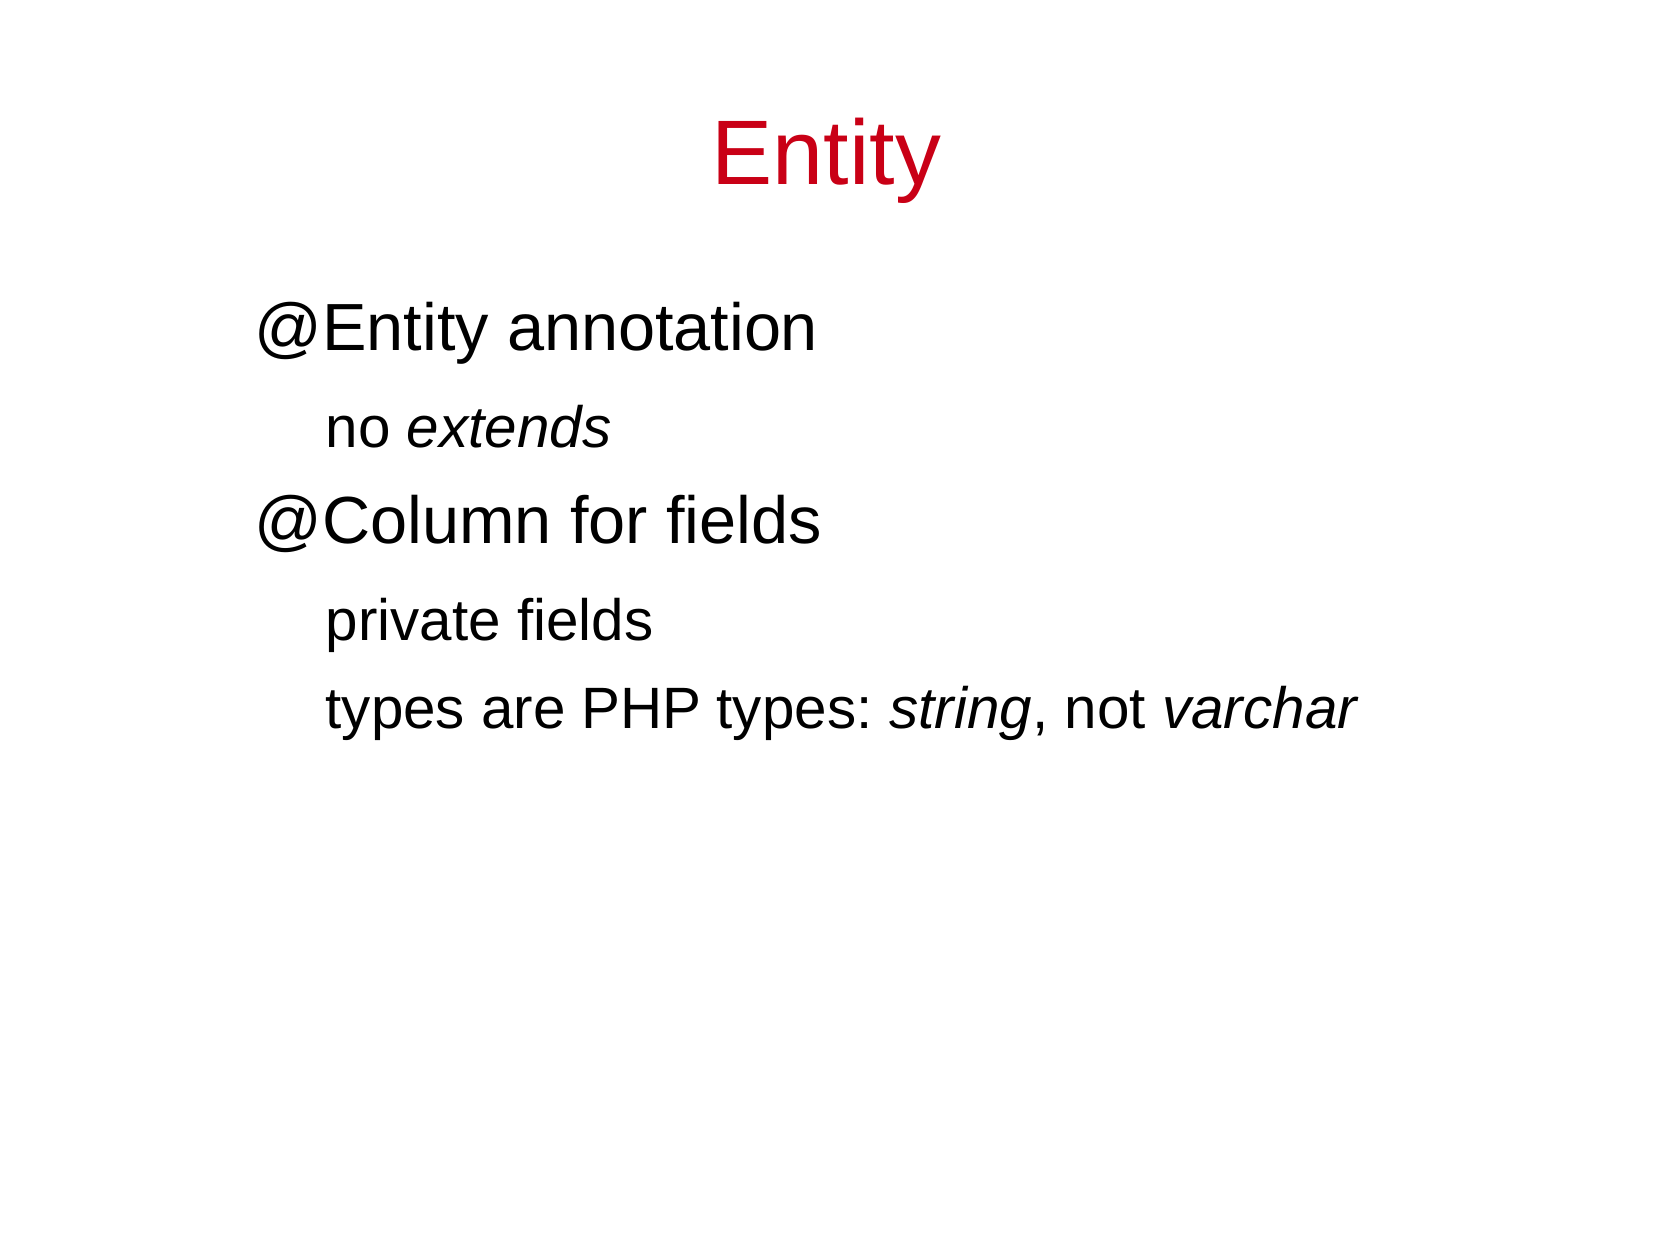

# Entity
@Entity annotation
no extends
@Column for fields
private fields
types are PHP types: string, not varchar